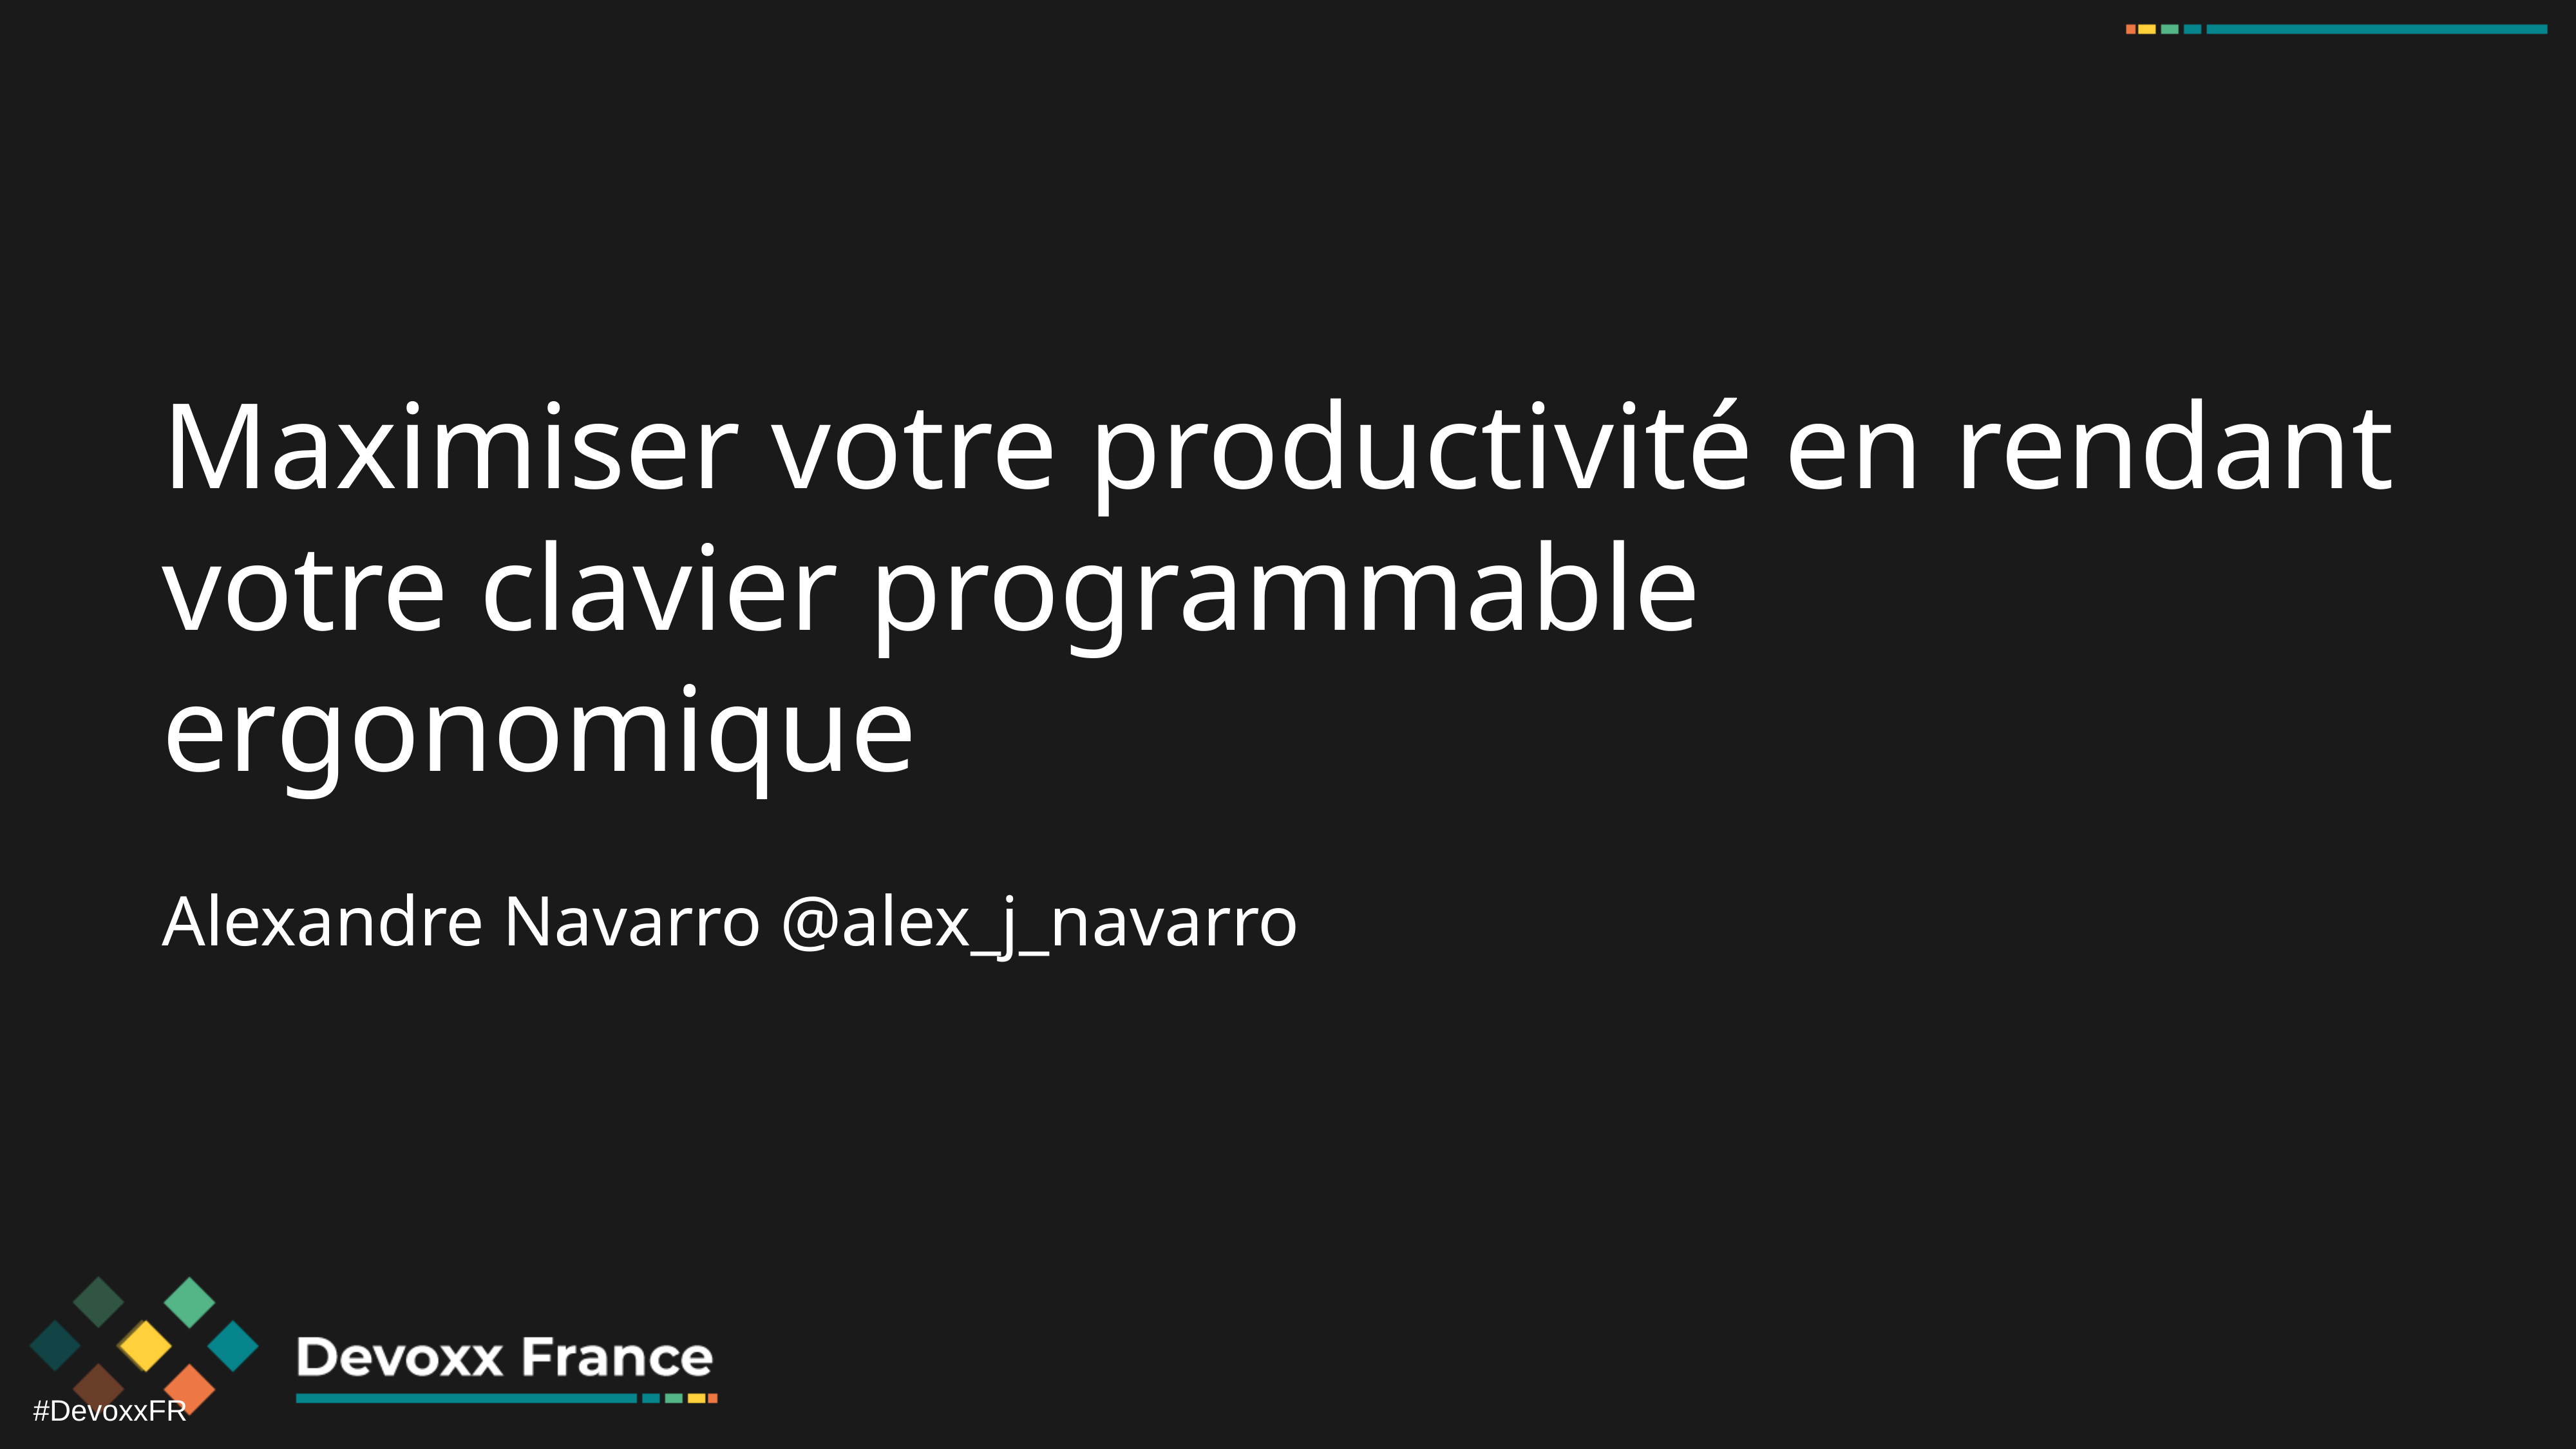

# Maximiser votre productivité en rendant votre clavier programmable ergonomique
Alexandre Navarro @alex_j_navarro